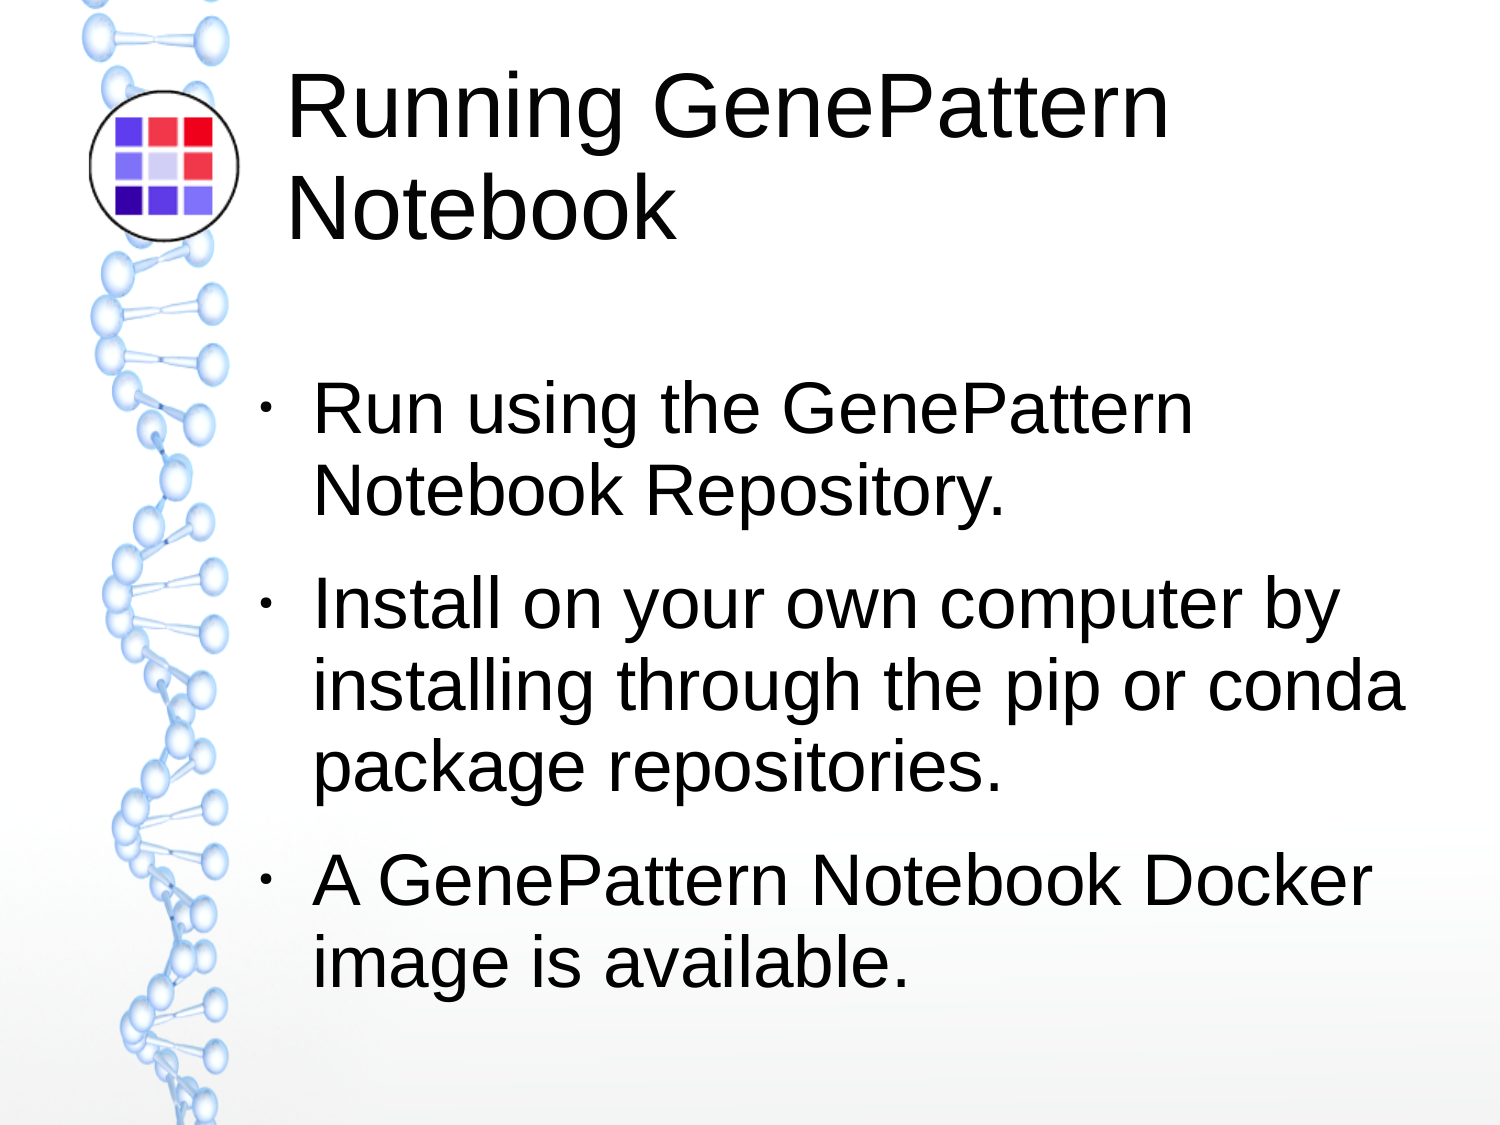

# Running GenePattern Notebook
Run using the GenePattern Notebook Repository.
Install on your own computer by installing through the pip or conda package repositories.
A GenePattern Notebook Docker image is available.